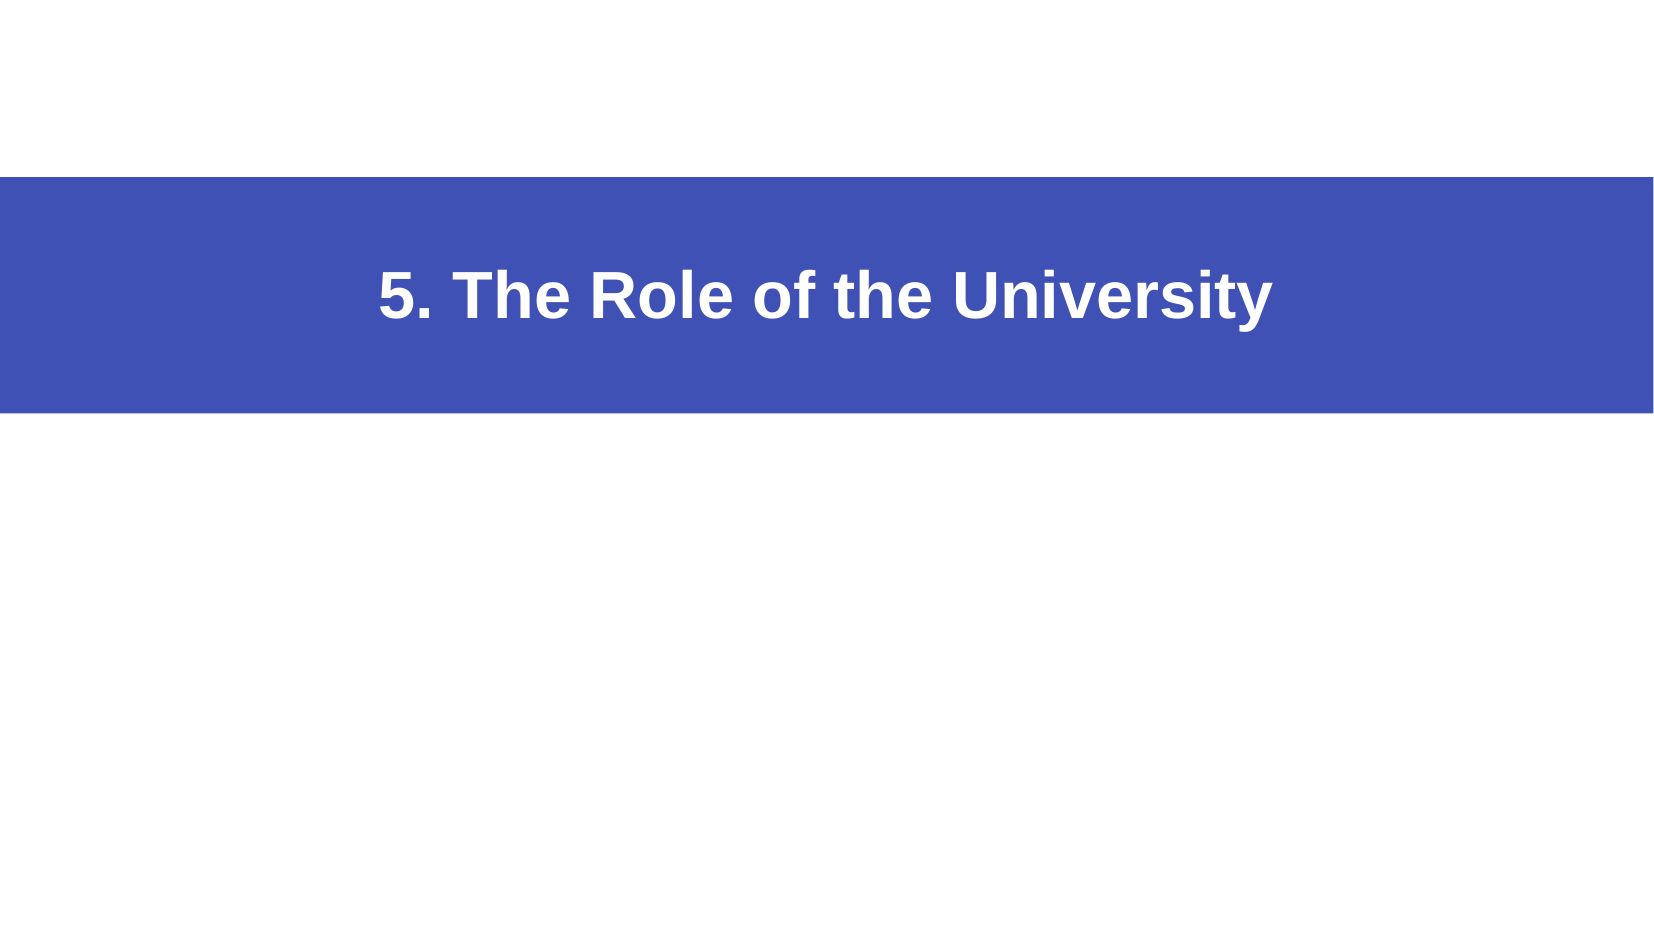

# 5. The Role of the University